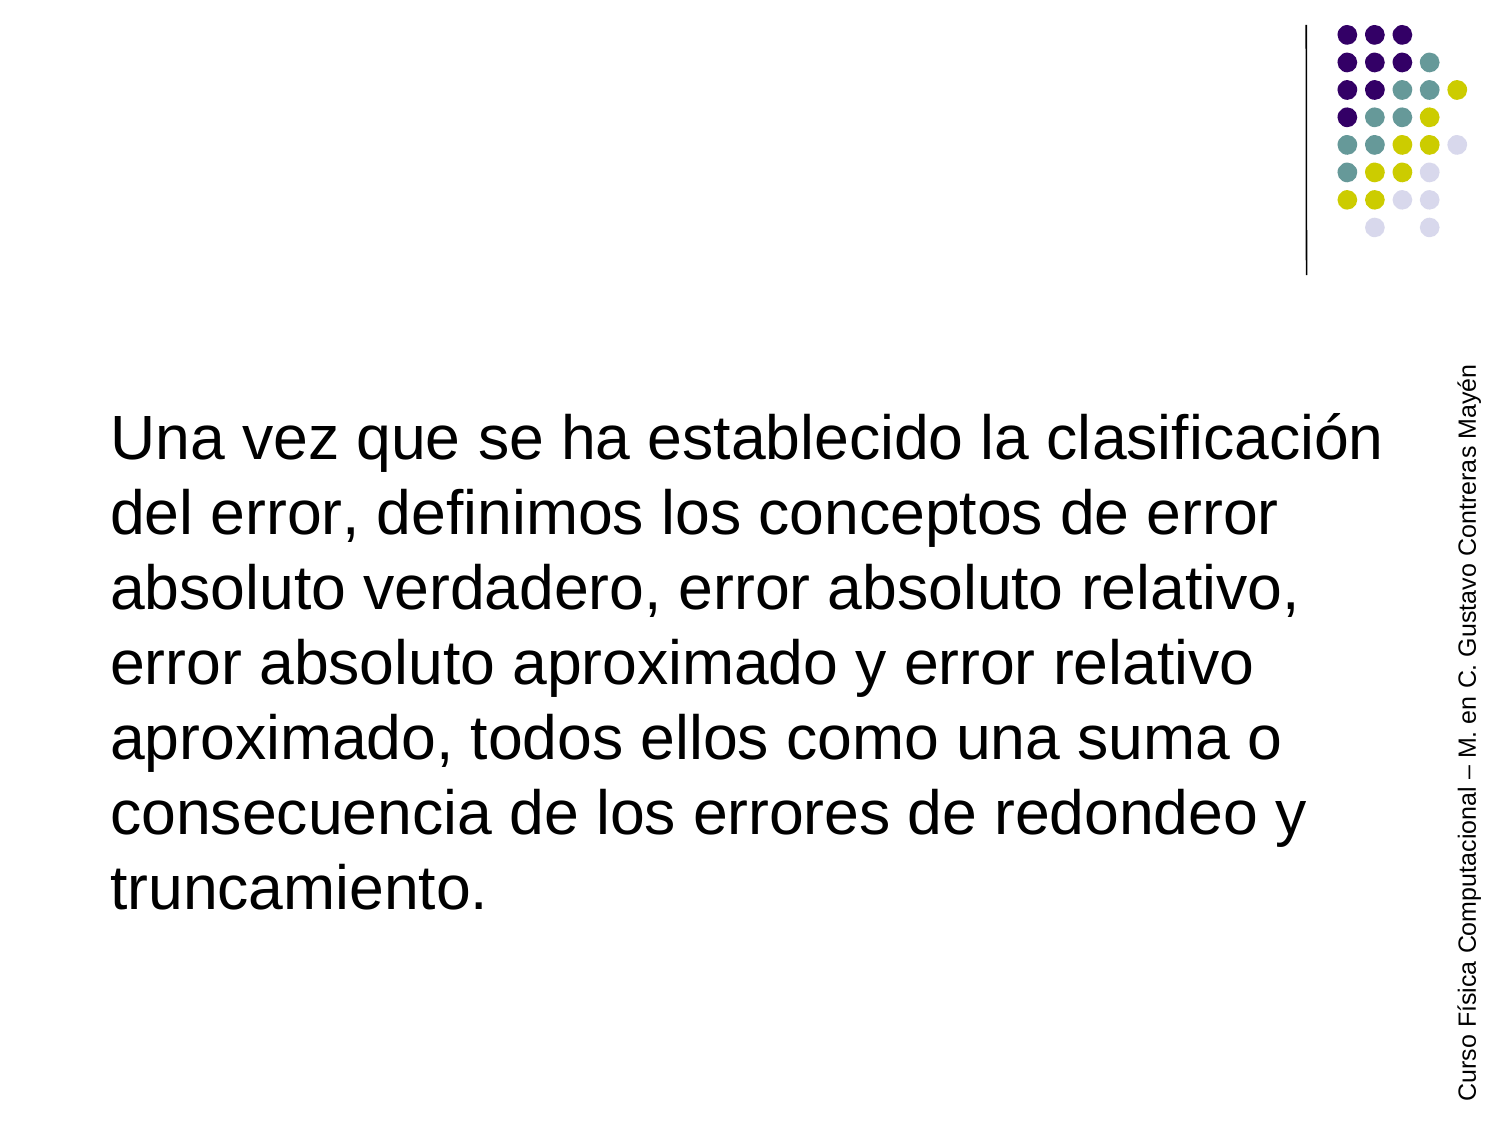

Una vez que se ha establecido la clasificación del error, definimos los conceptos de error absoluto verdadero, error absoluto relativo, error absoluto aproximado y error relativo aproximado, todos ellos como una suma o consecuencia de los errores de redondeo y truncamiento.